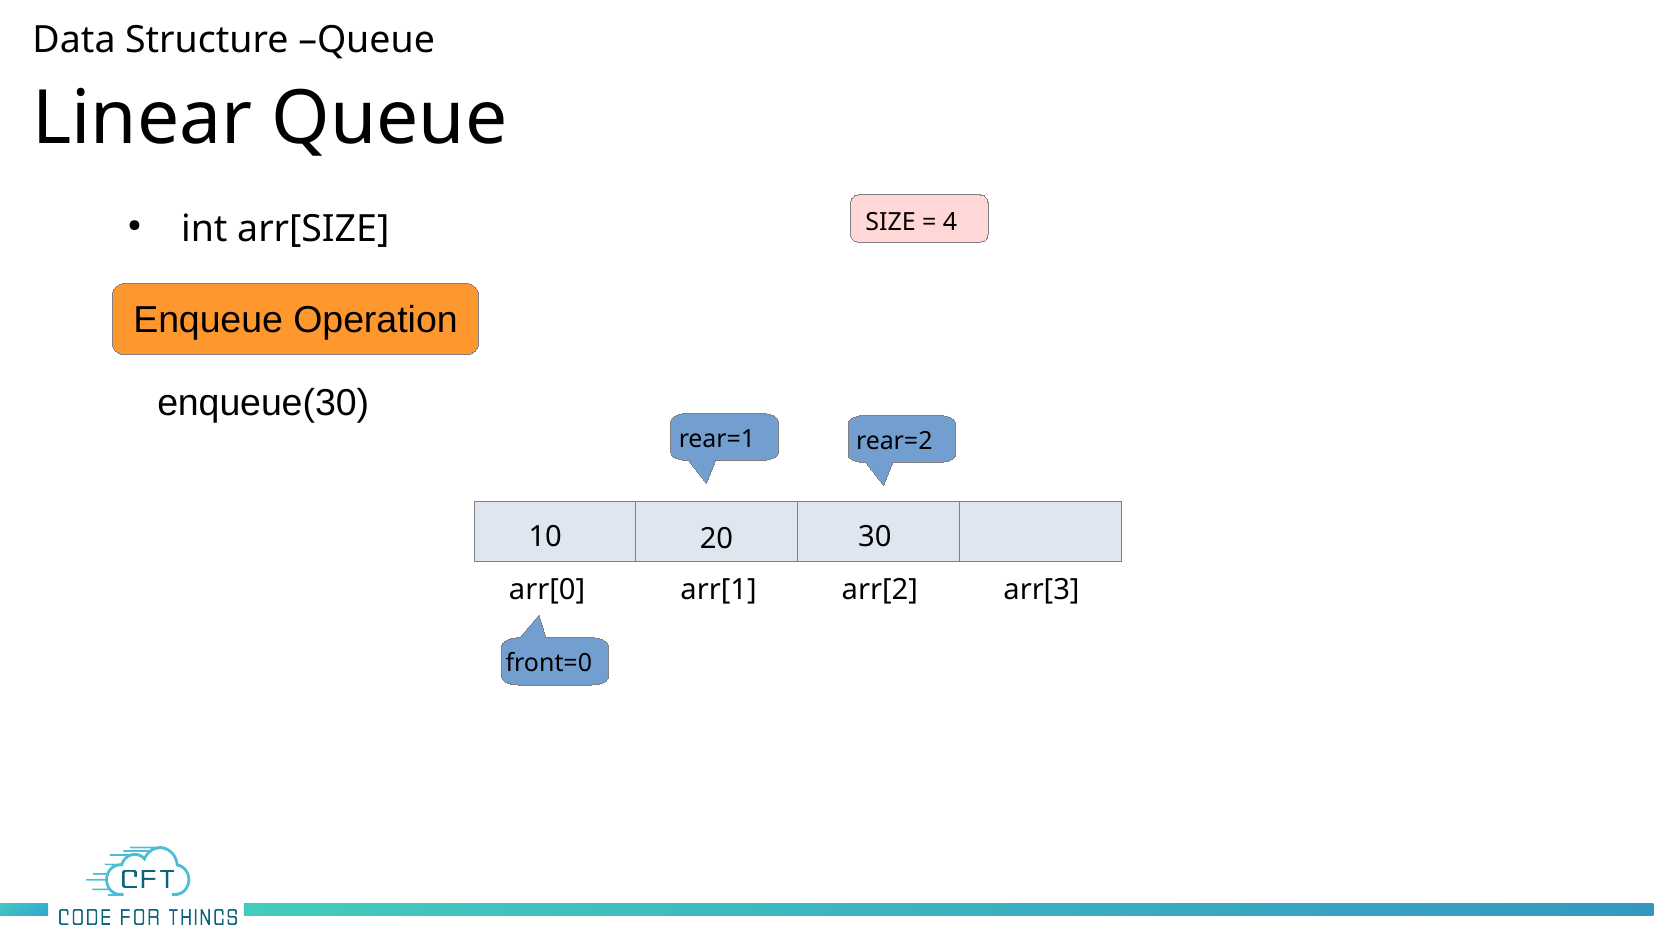

# Data Structure –Queue Linear Queue
int arr[SIZE]
SIZE = 4
Enqueue Operation
enqueue(30)
 rear=1
 rear=2
arr[0]
arr[1]
arr[2]
arr[3]
10
30
20
front=0